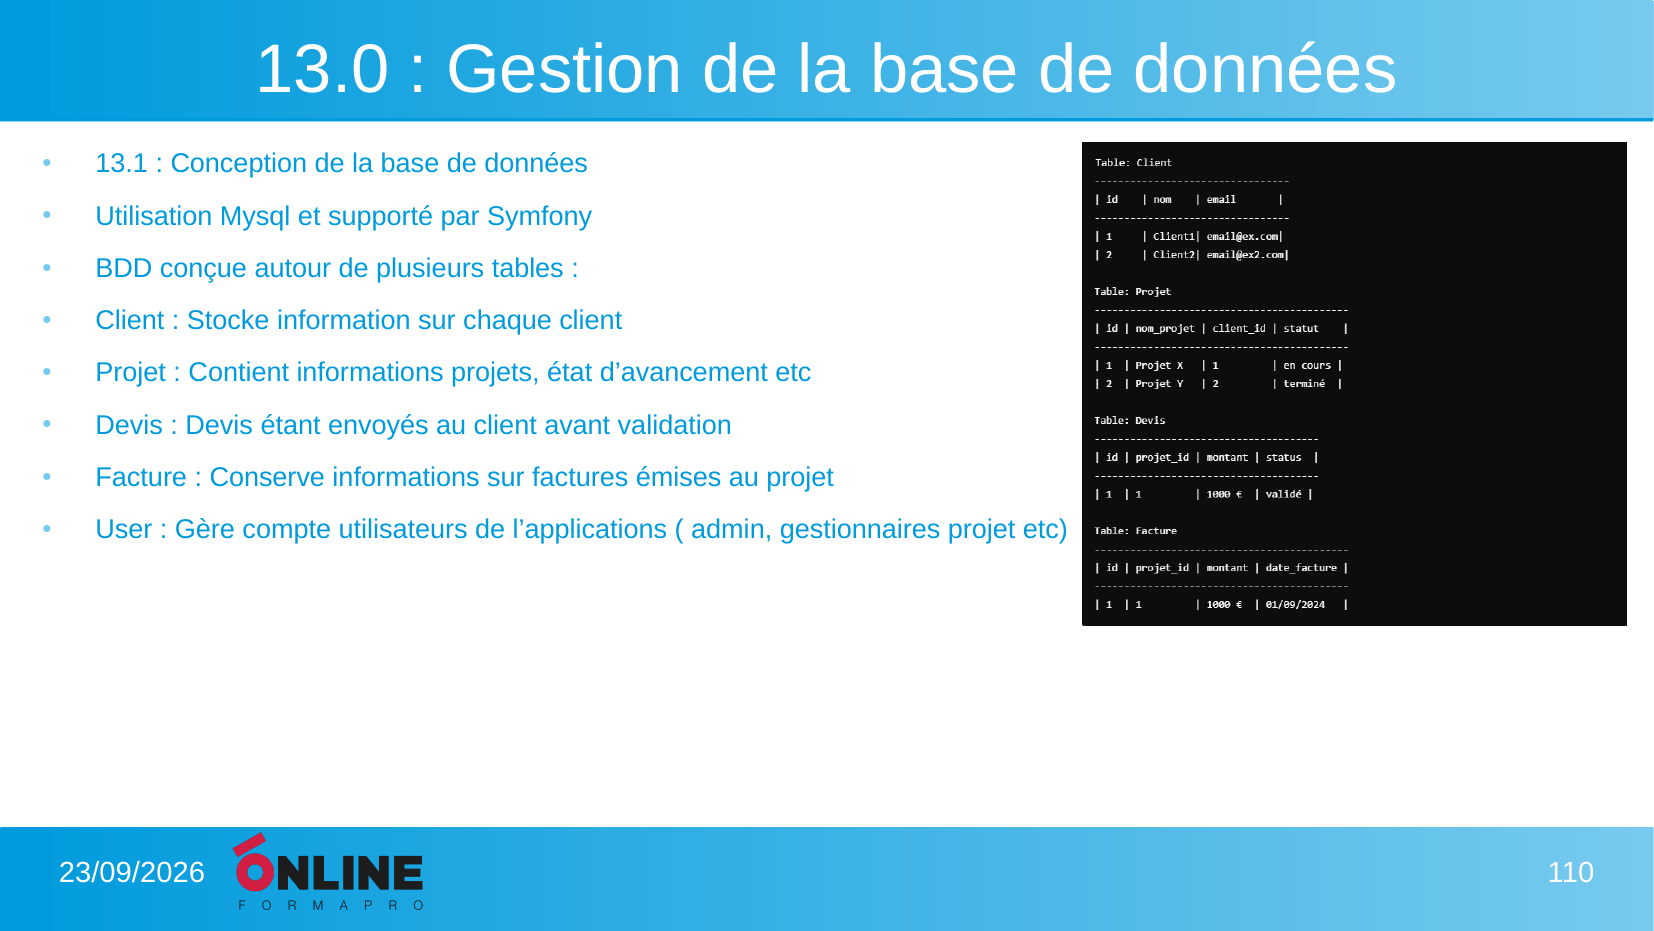

# 13.0 : Gestion de la base de données
13.1 : Conception de la base de données
Utilisation Mysql et supporté par Symfony
BDD conçue autour de plusieurs tables :
Client : Stocke information sur chaque client
Projet : Contient informations projets, état d’avancement etc
Devis : Devis étant envoyés au client avant validation
Facture : Conserve informations sur factures émises au projet
User : Gère compte utilisateurs de l’applications ( admin, gestionnaires projet etc)
110